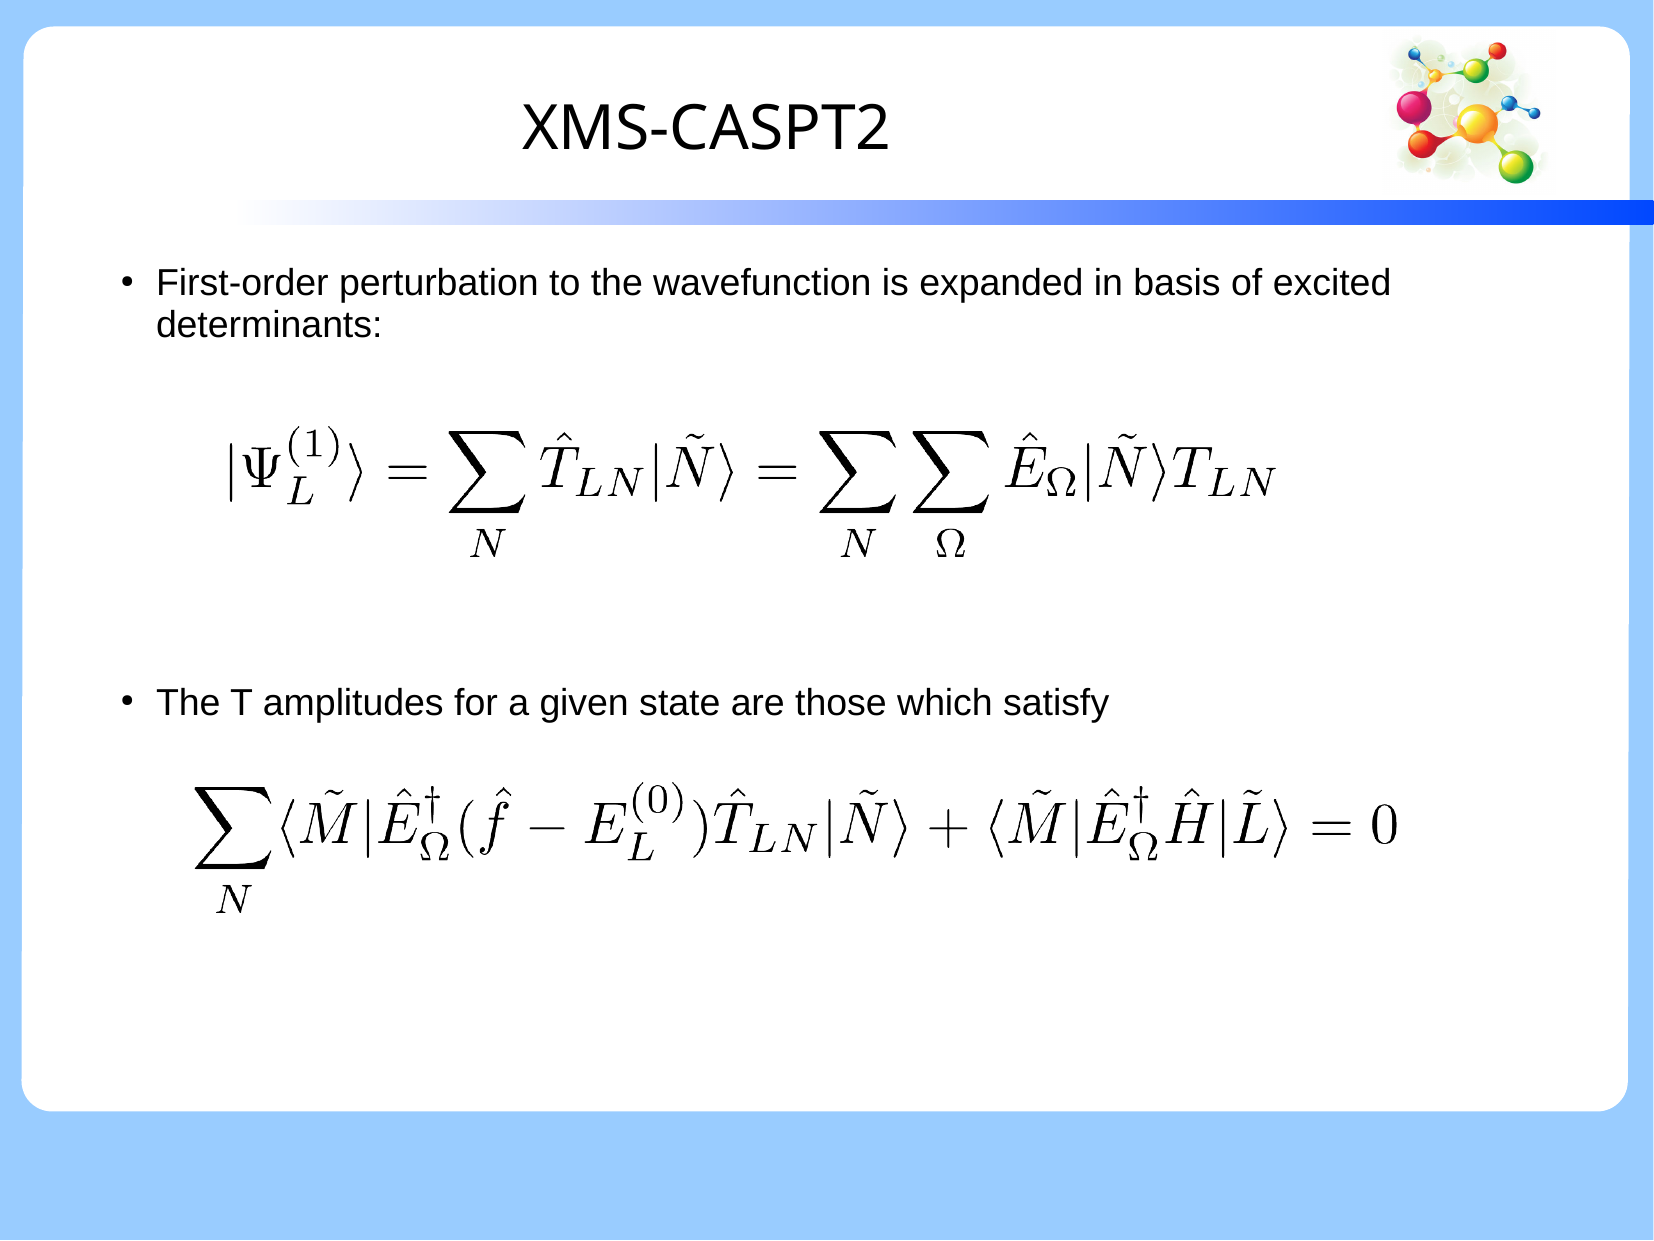

# XMS-CASPT2
First-order perturbation to the wavefunction is expanded in basis of excited determinants:
The T amplitudes for a given state are those which satisfy